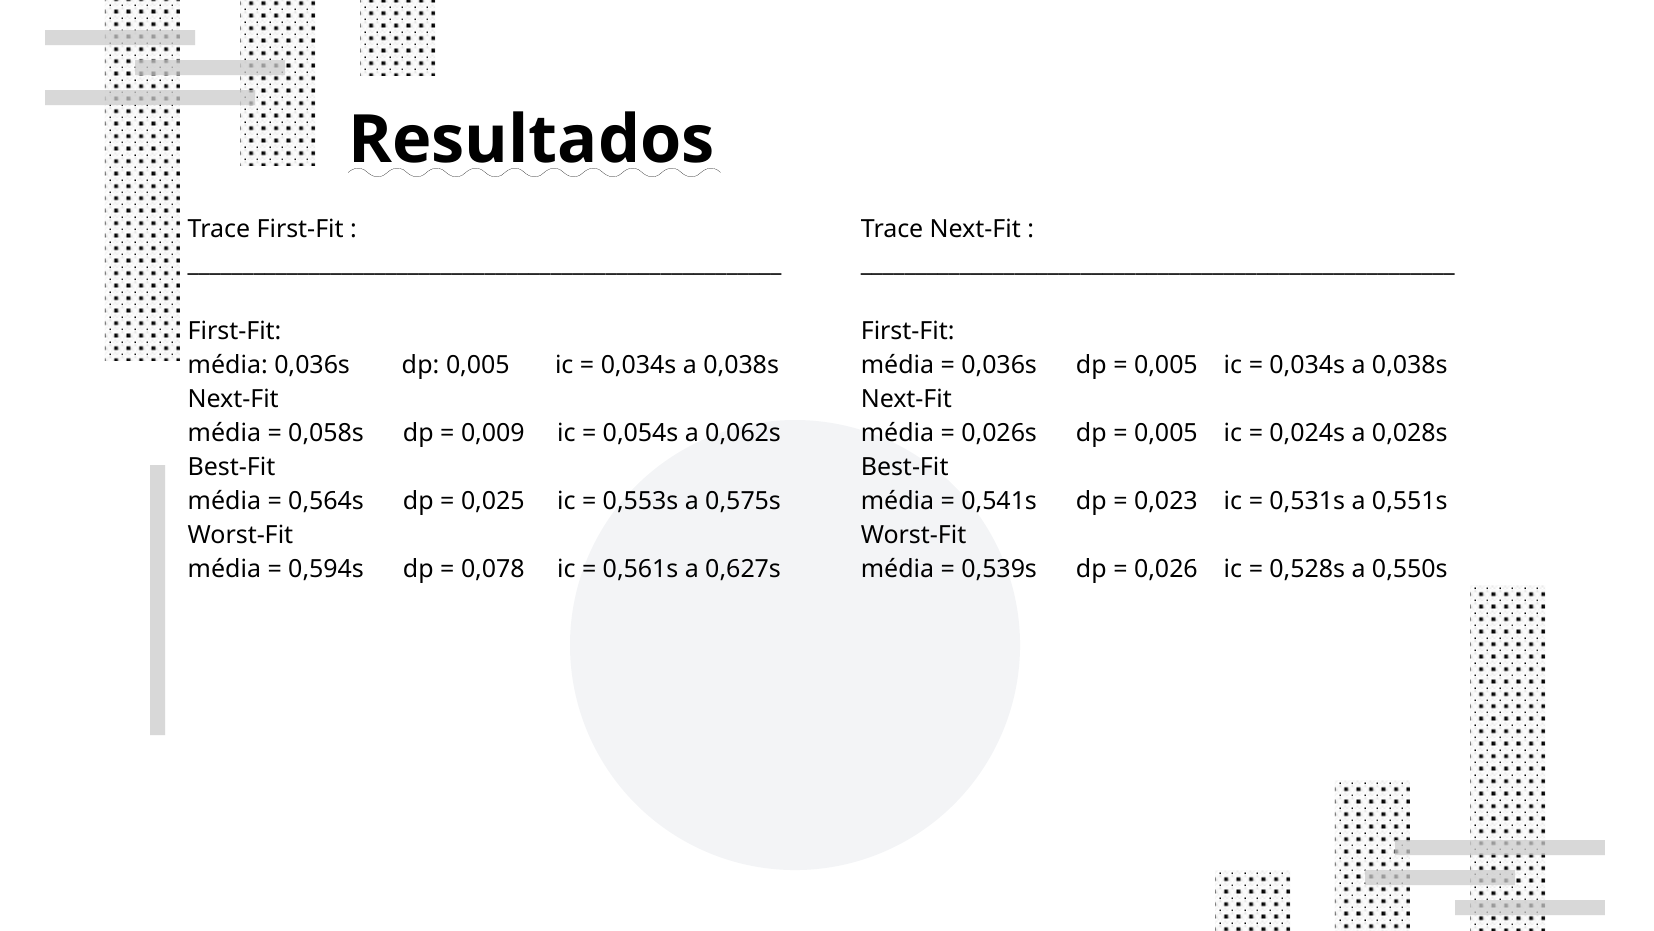

# Resultados
Trace First-Fit :
______________________________________________________
First-Fit:
média: 0,036s dp: 0,005 ic = 0,034s a 0,038s
Next-Fit
média = 0,058s dp = 0,009 ic = 0,054s a 0,062s
Best-Fit
média = 0,564s dp = 0,025 ic = 0,553s a 0,575s
Worst-Fit
média = 0,594s dp = 0,078 ic = 0,561s a 0,627s
Trace Next-Fit :
______________________________________________________
First-Fit:
média = 0,036s dp = 0,005 ic = 0,034s a 0,038s
Next-Fit
média = 0,026s dp = 0,005 ic = 0,024s a 0,028s
Best-Fit
média = 0,541s dp = 0,023 ic = 0,531s a 0,551s
Worst-Fit
média = 0,539s dp = 0,026 ic = 0,528s a 0,550s